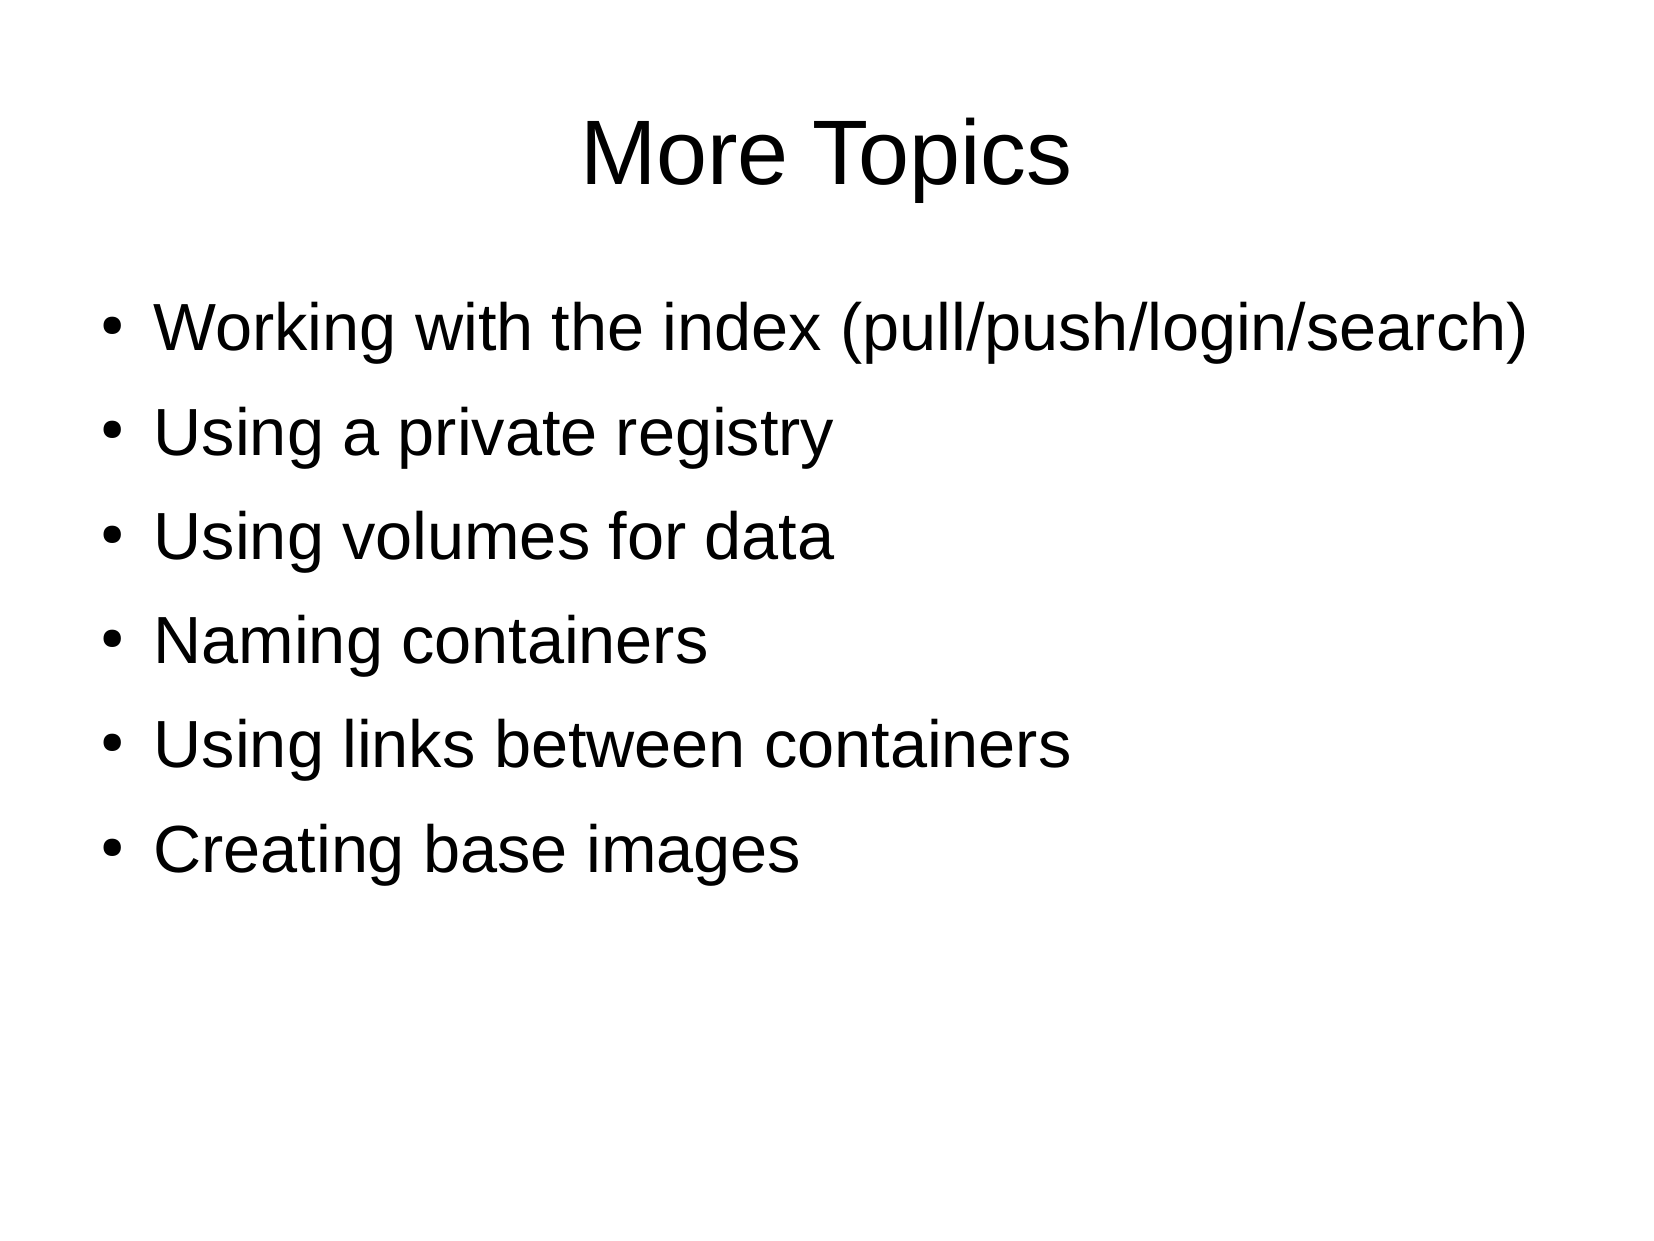

# More Topics
Working with the index (pull/push/login/search)
Using a private registry
Using volumes for data
Naming containers
Using links between containers
Creating base images